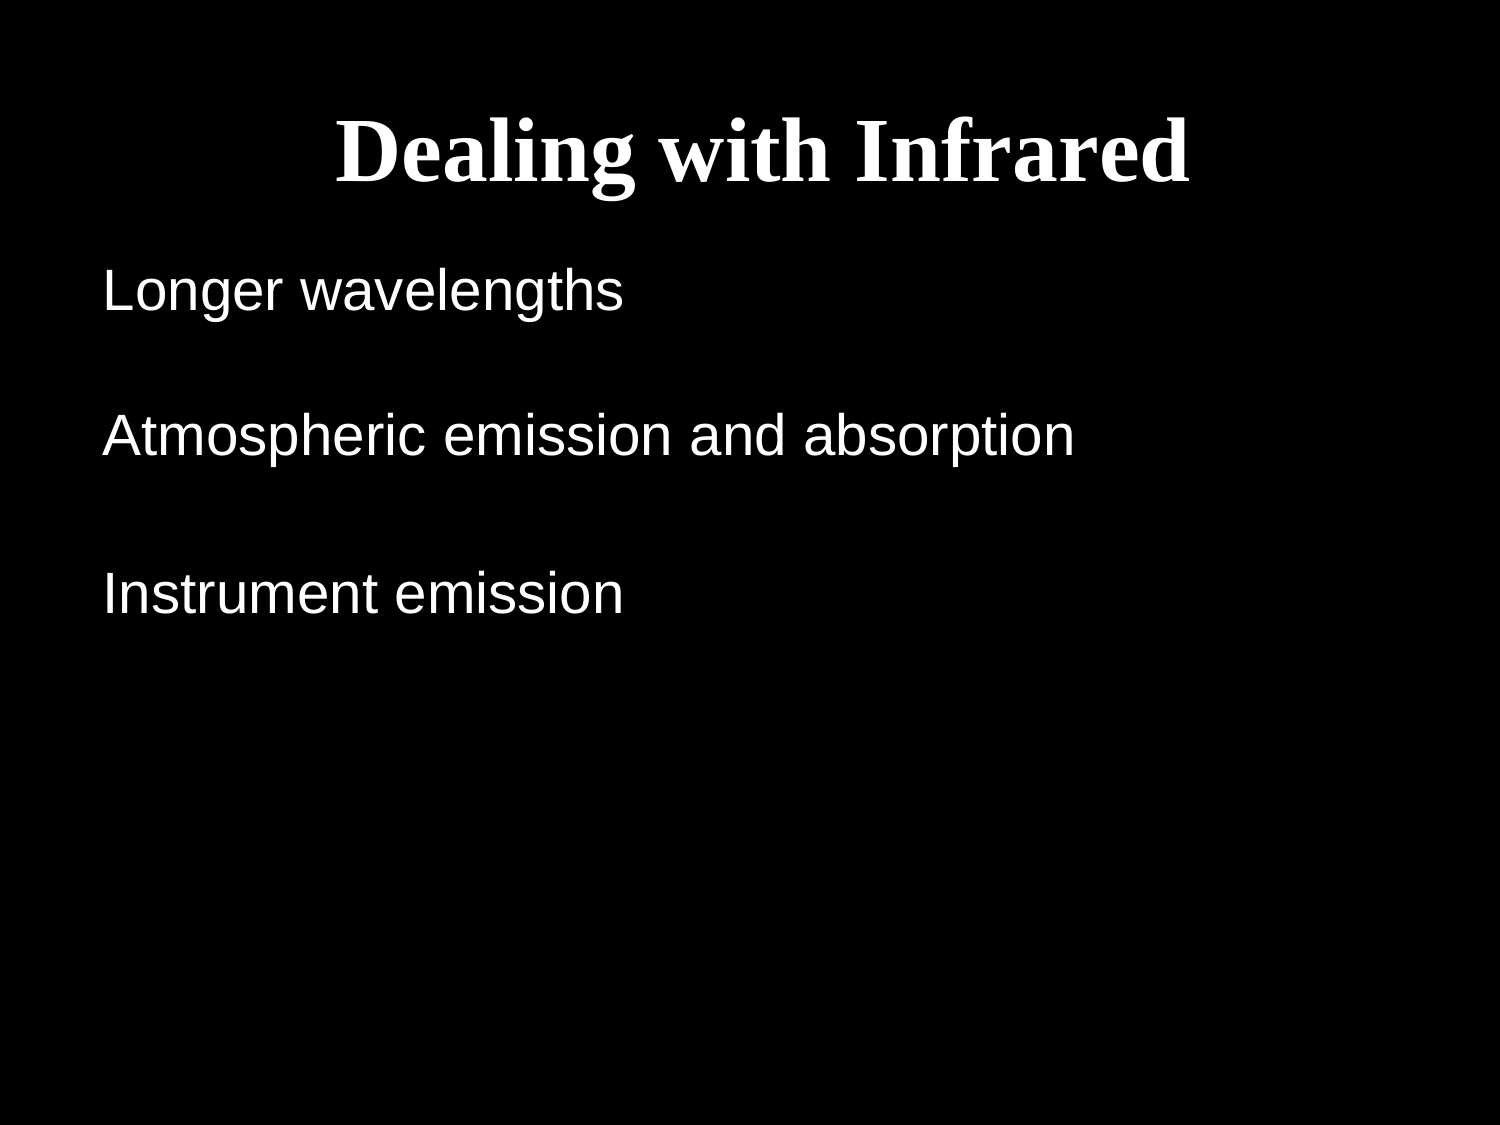

# Dealing with Infrared
Longer wavelengths
Atmospheric emission and absorption
Instrument emission